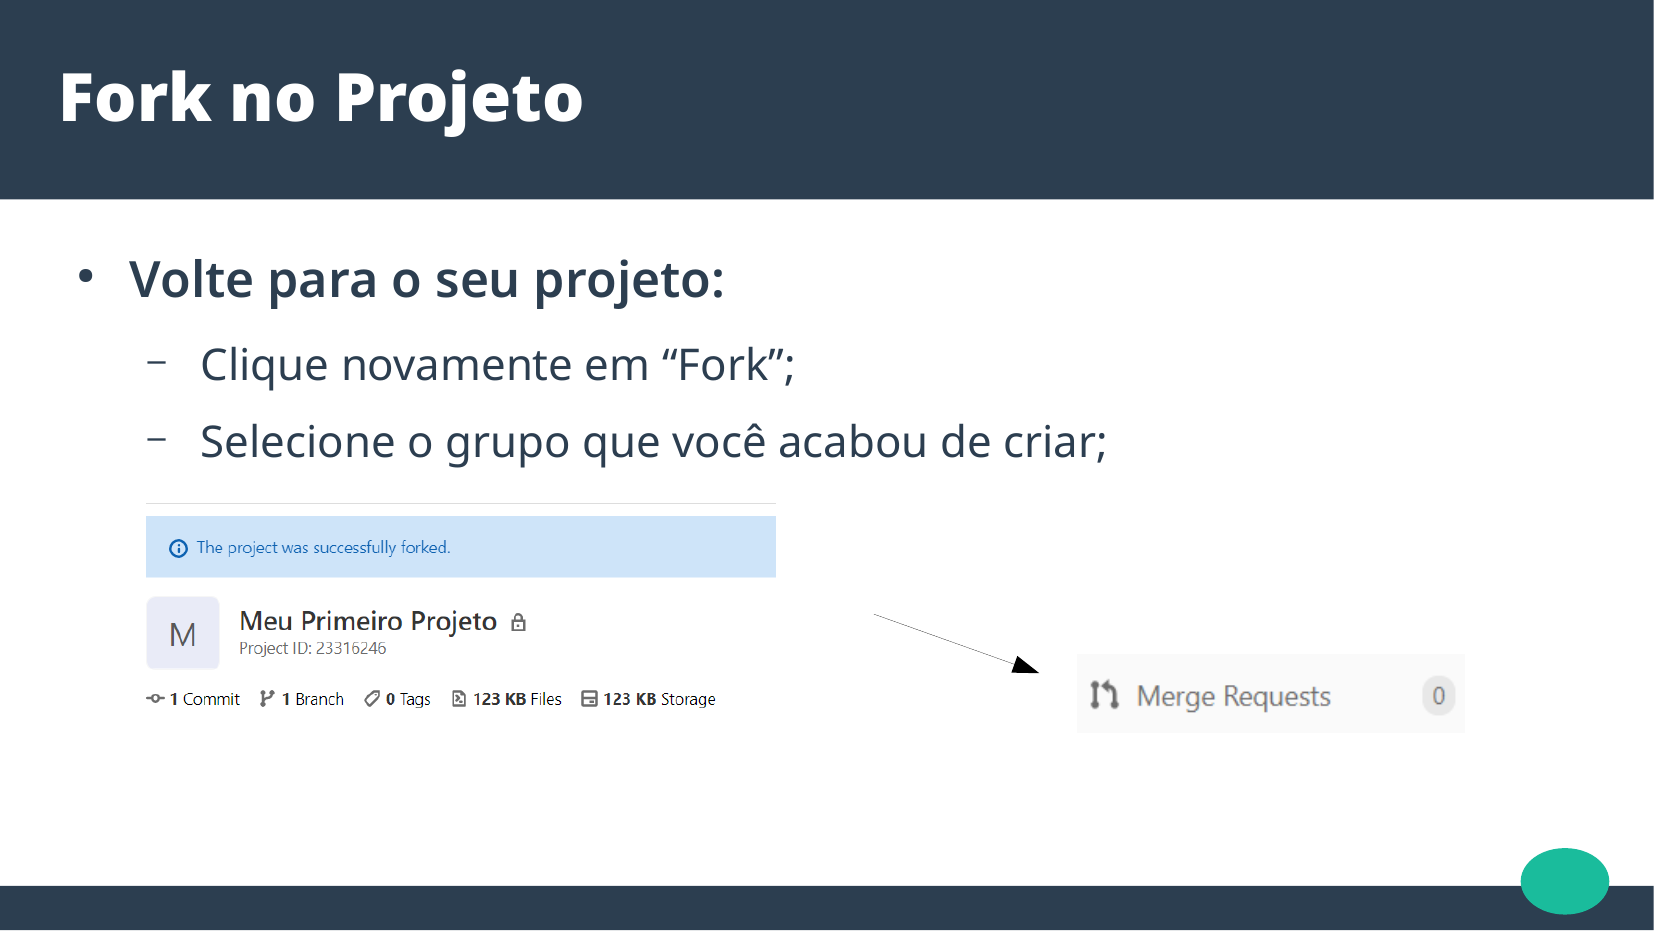

# Fork no Projeto
Volte para o seu projeto:
Clique novamente em “Fork”;
Selecione o grupo que você acabou de criar;